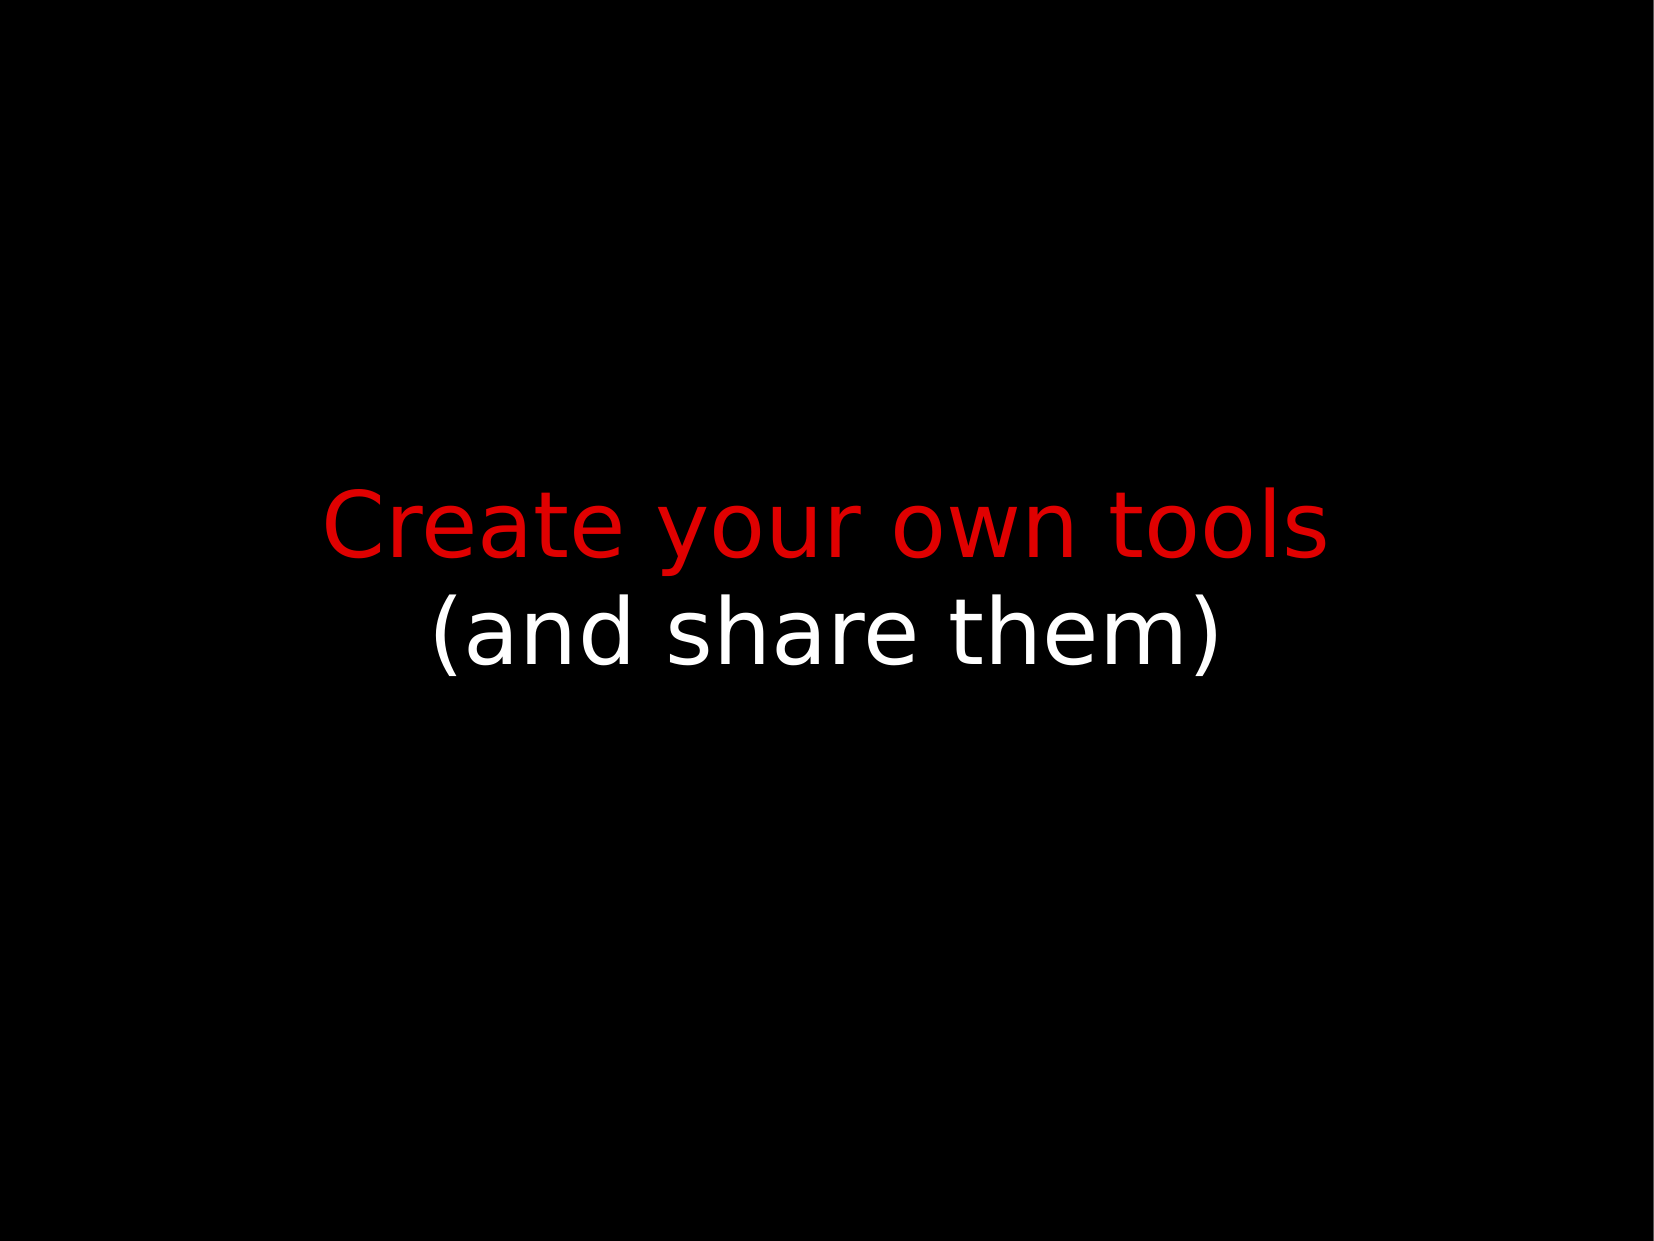

# Create your own tools
(and share them)